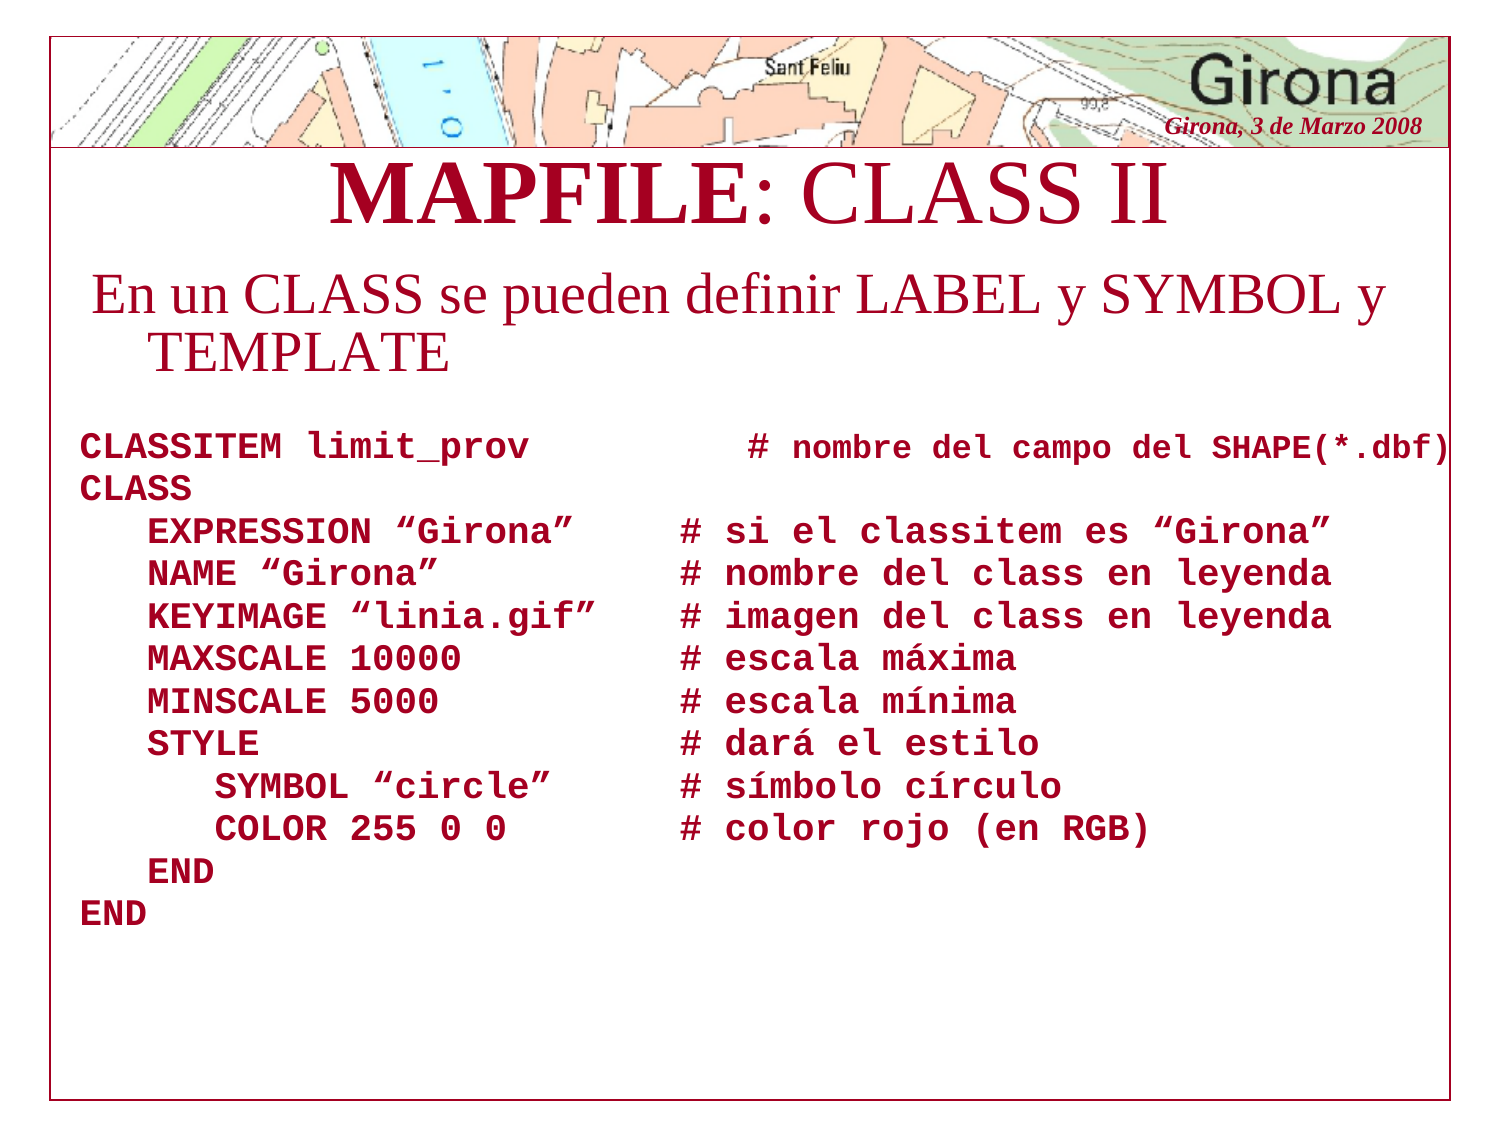

MAPFILE: CLASS II
# En un CLASS se pueden definir LABEL y SYMBOL y TEMPLATE
CLASSITEM limit_prov	 # nombre del campo del SHAPE(*.dbf)
CLASS
 EXPRESSION “Girona” 	# si el classitem es “Girona”
 NAME “Girona”		# nombre del class en leyenda
 KEYIMAGE “linia.gif”	# imagen del class en leyenda
 MAXSCALE 10000		# escala máxima
 MINSCALE 5000		# escala mínima
 STYLE			# dará el estilo
 SYMBOL “circle”	# símbolo círculo
 COLOR 255 0 0		# color rojo (en RGB)
 END
END